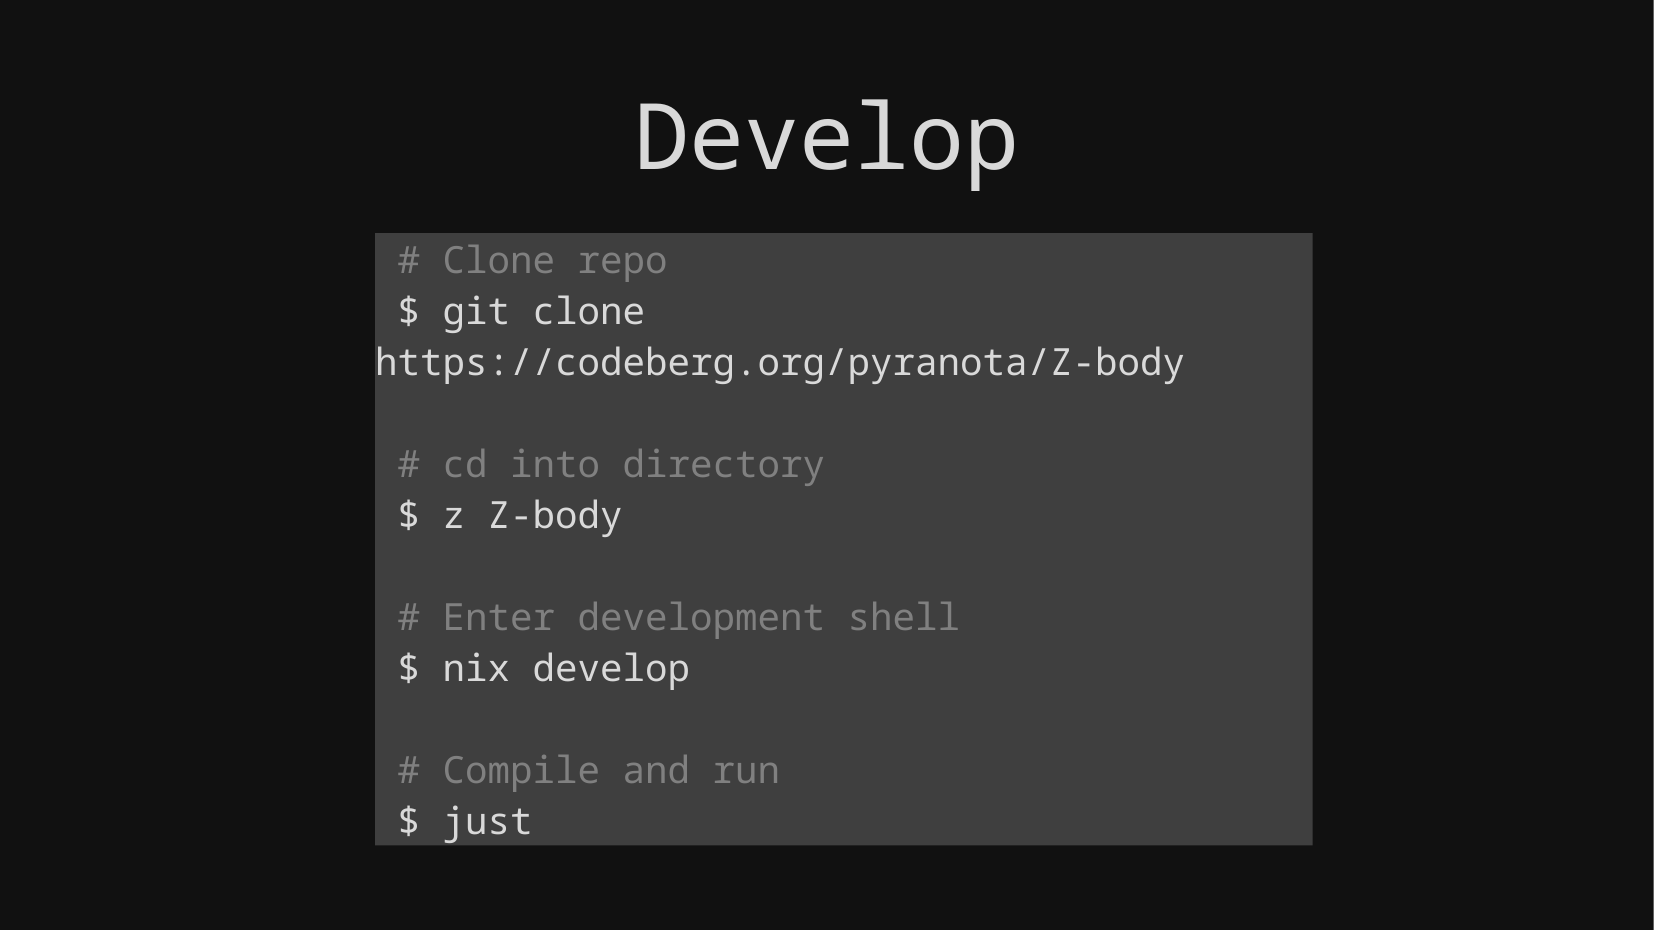

# Develop
 # Clone repo
 $ git clone https://codeberg.org/pyranota/Z-body
 # cd into directory
 $ z Z-body
 # Enter development shell
 $ nix develop
 # Compile and run
 $ just